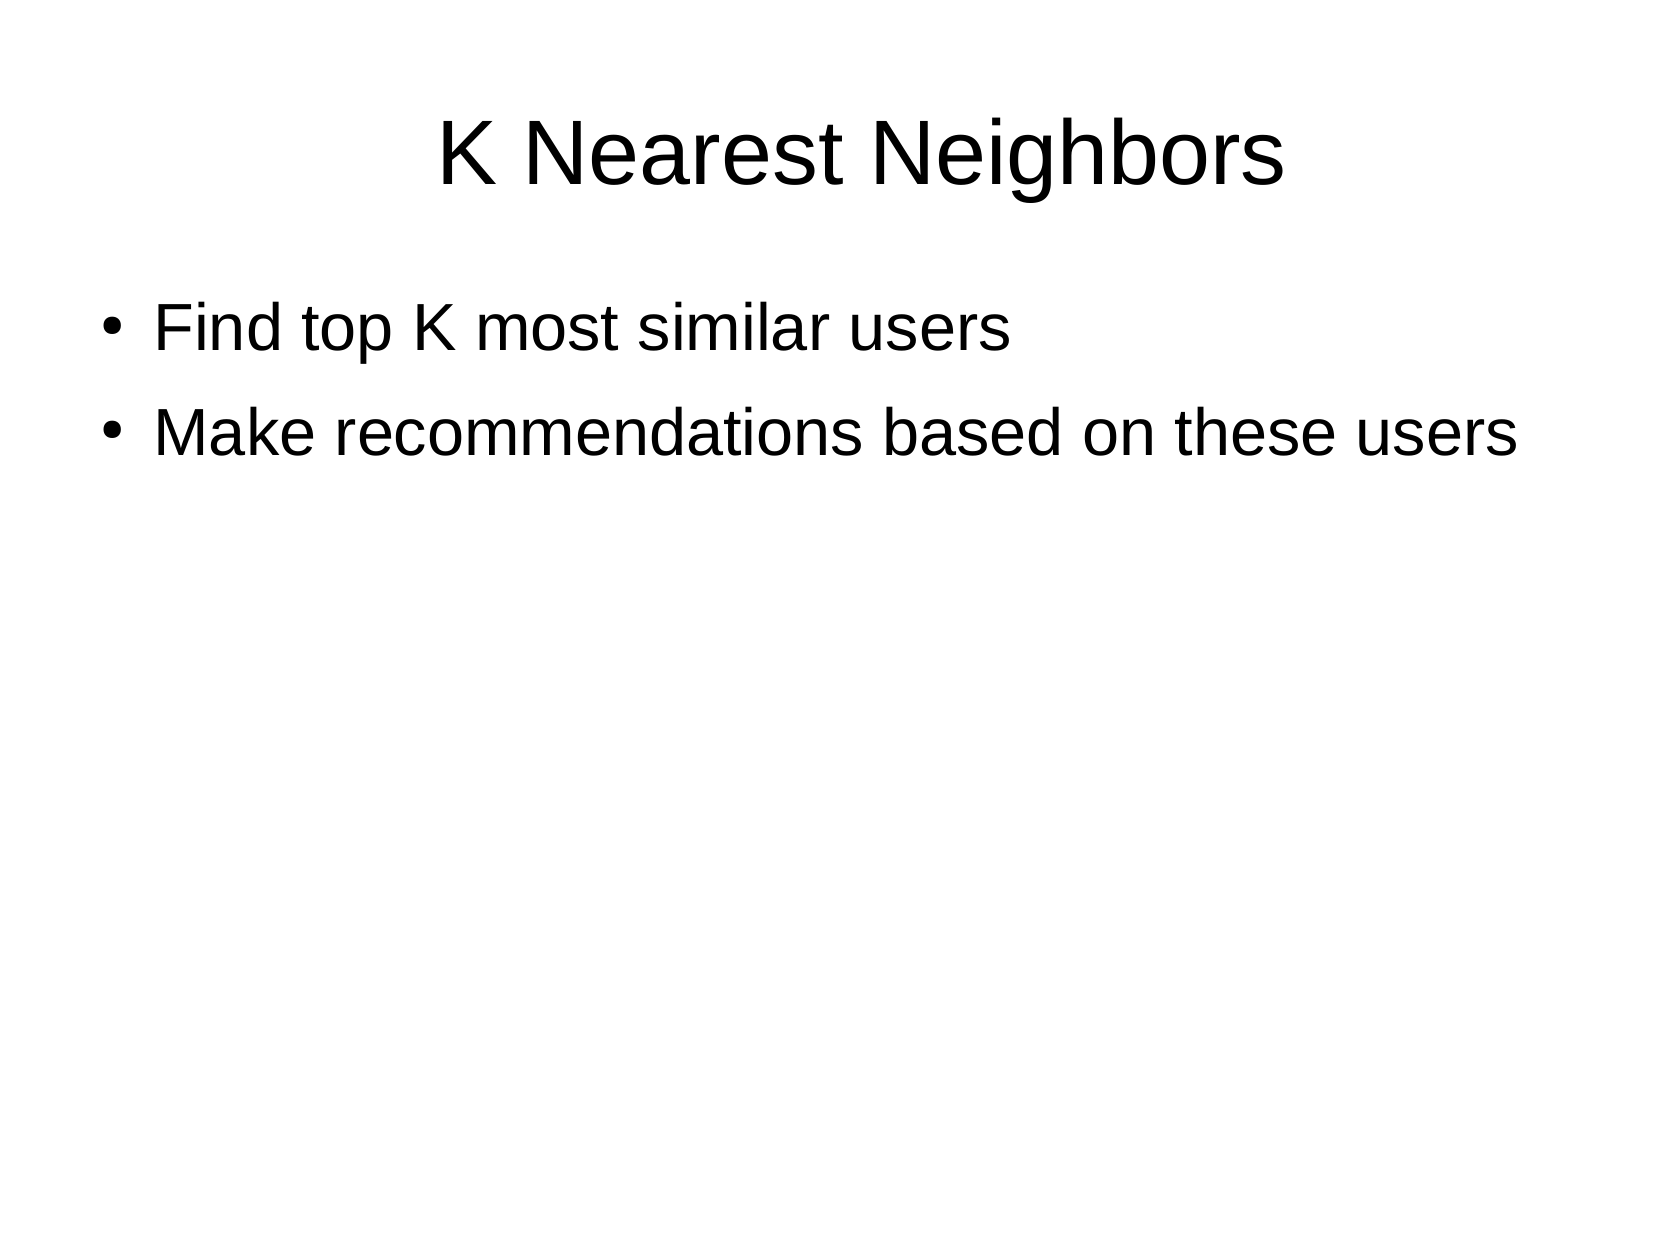

# K Nearest Neighbors
Find top K most similar users
Make recommendations based on these users